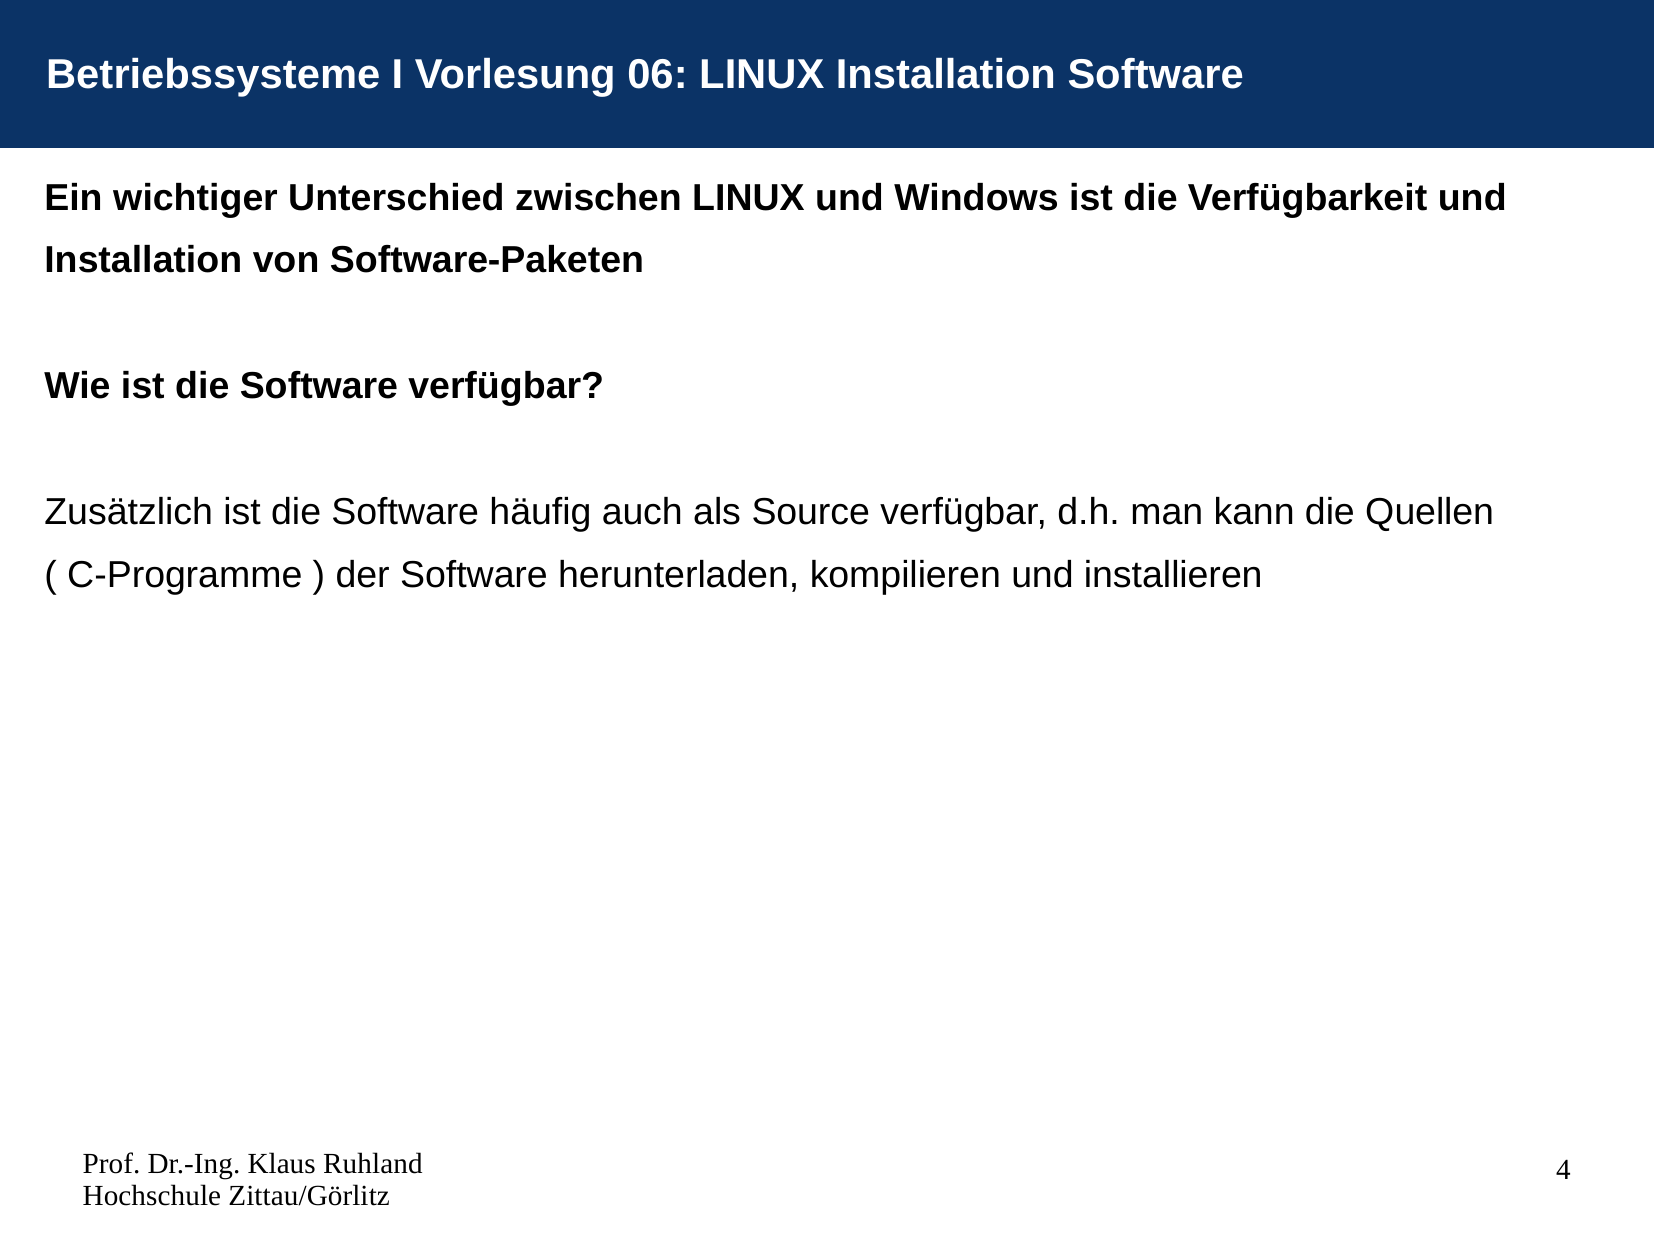

Ein wichtiger Unterschied zwischen LINUX und Windows ist die Verfügbarkeit und Installation von Software-Paketen
Wie ist die Software verfügbar?
Zusätzlich ist die Software häufig auch als Source verfügbar, d.h. man kann die Quellen ( C-Programme ) der Software herunterladen, kompilieren und installieren
4